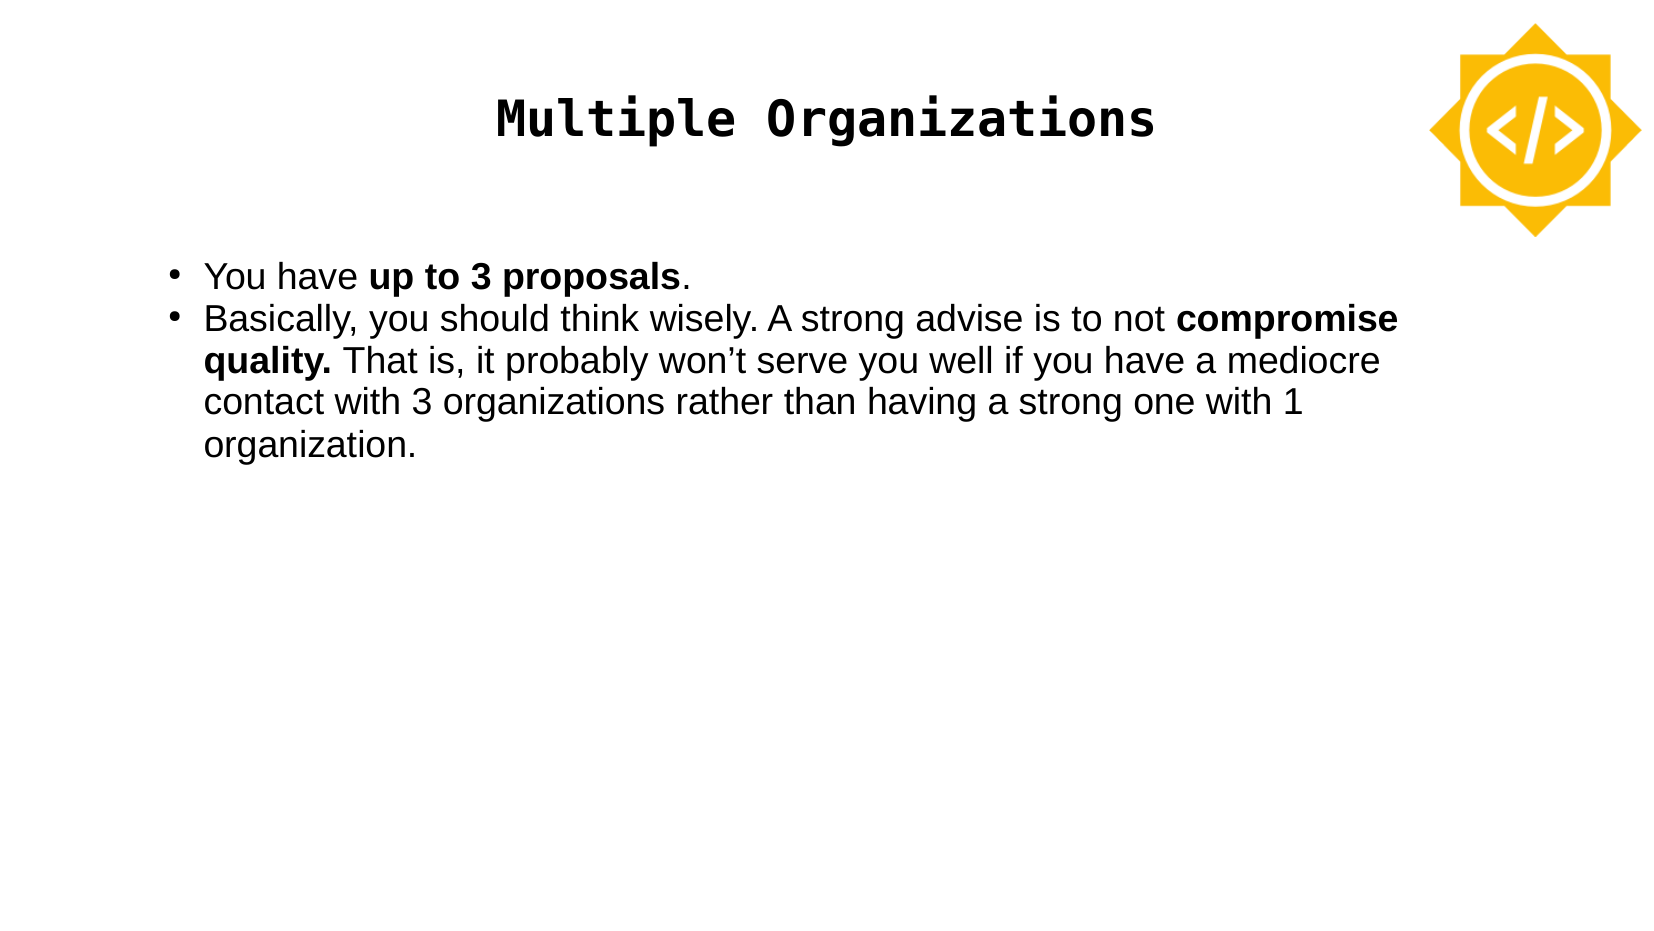

Multiple Organizations
You have up to 3 proposals.
Basically, you should think wisely. A strong advise is to not compromise quality. That is, it probably won’t serve you well if you have a mediocre contact with 3 organizations rather than having a strong one with 1 organization.